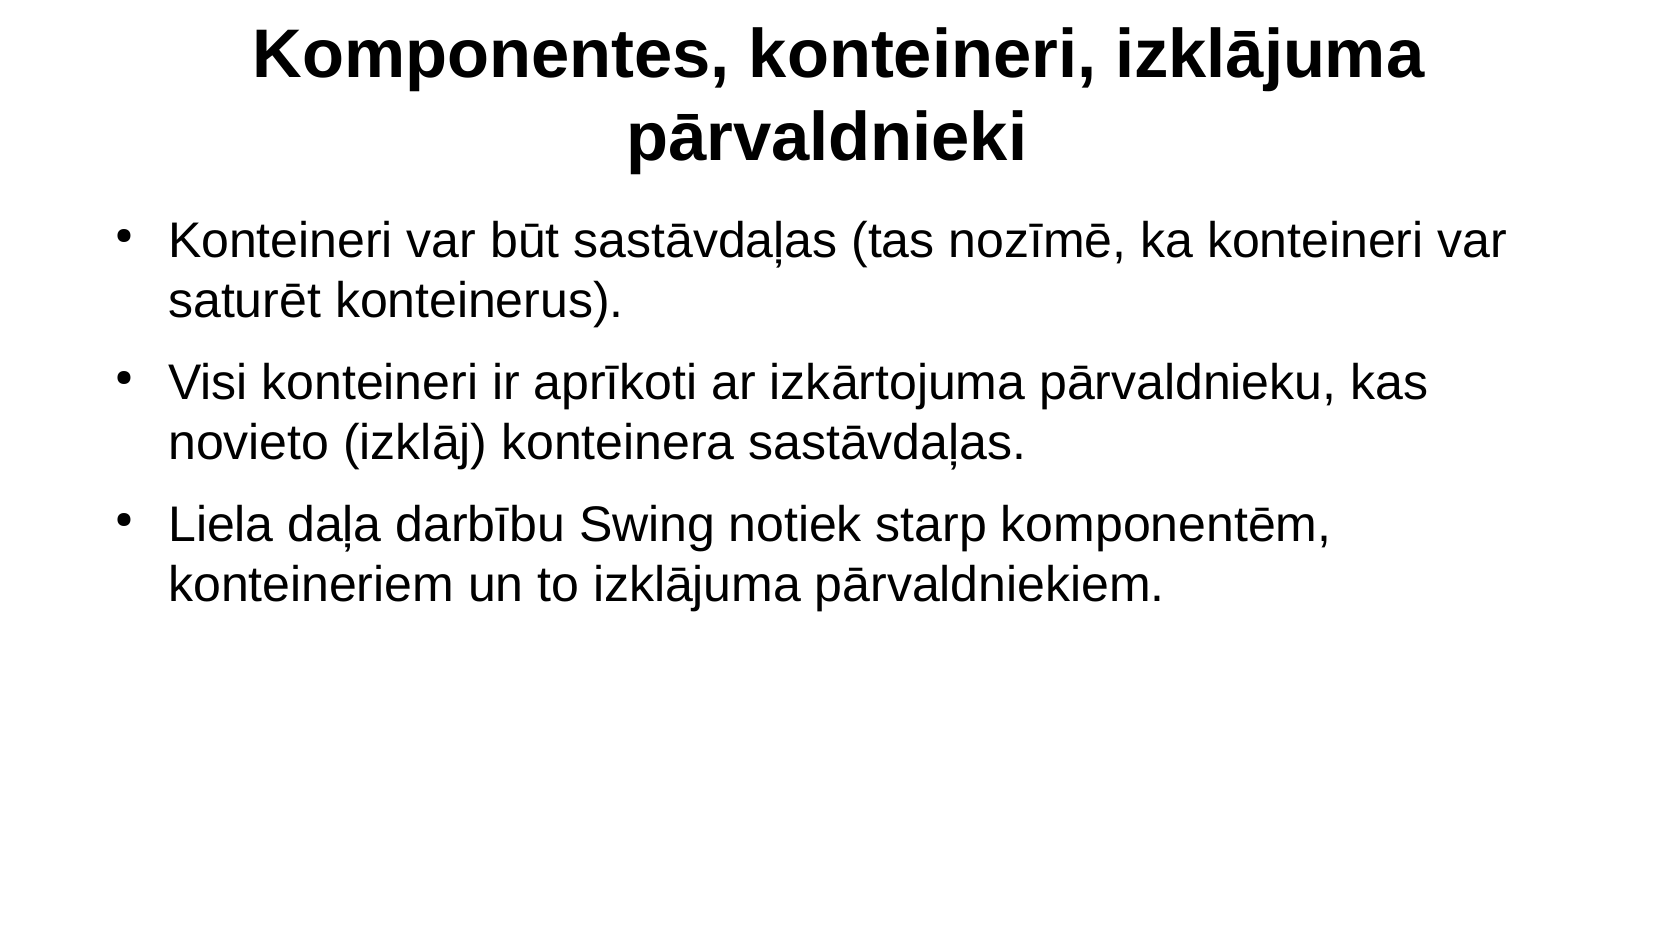

# Komponentes, konteineri, izklājuma pārvaldnieki
Konteineri var būt sastāvdaļas (tas nozīmē, ka konteineri var saturēt konteinerus).
Visi konteineri ir aprīkoti ar izkārtojuma pārvaldnieku, kas novieto (izklāj) konteinera sastāvdaļas.
Liela daļa darbību Swing notiek starp komponentēm, konteineriem un to izklājuma pārvaldniekiem.